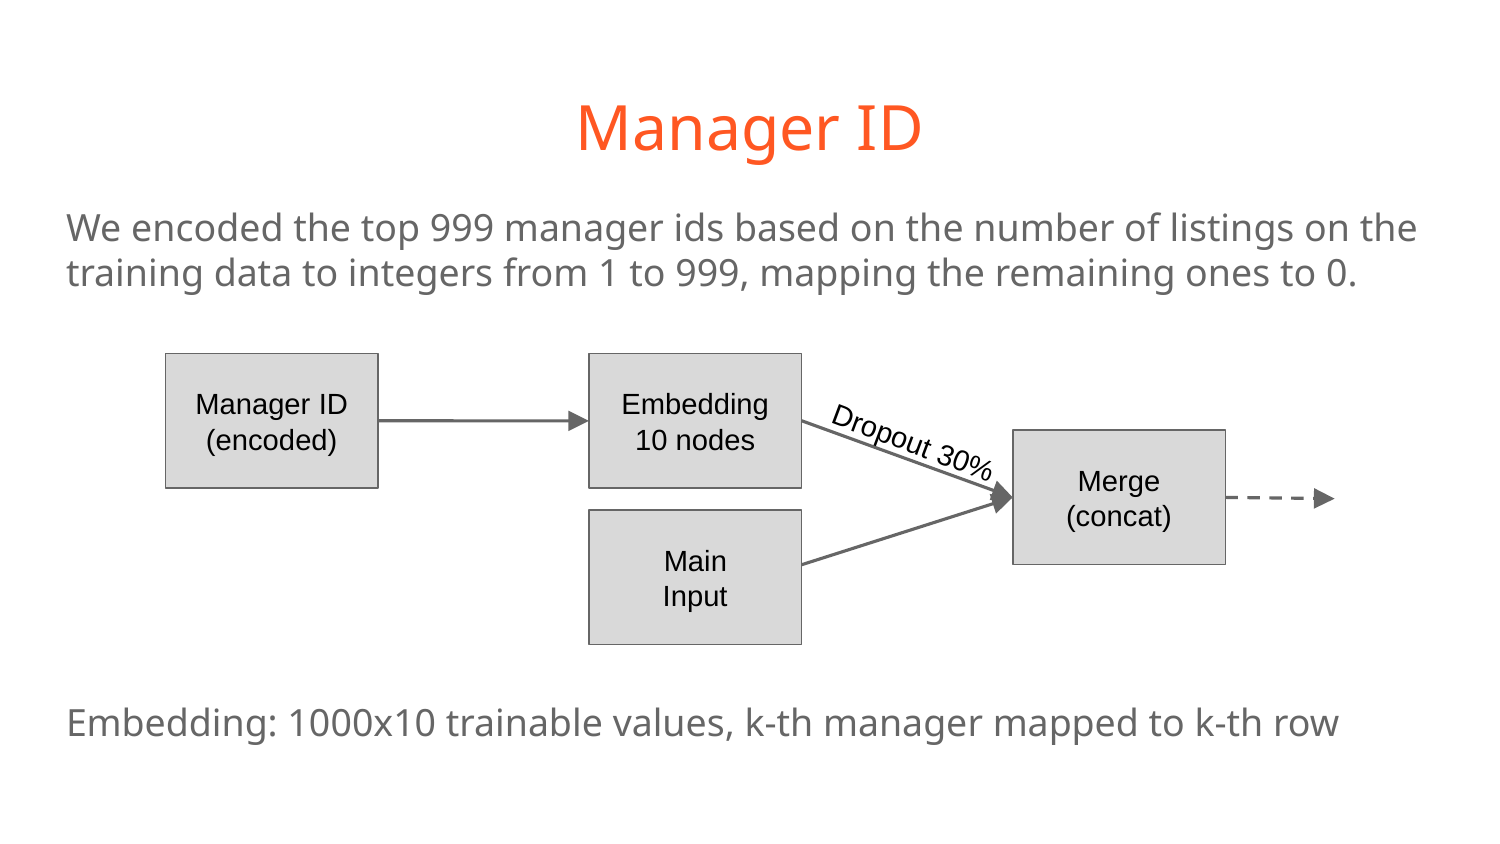

# Manager ID
We encoded the top 999 manager ids based on the number of listings on the training data to integers from 1 to 999, mapping the remaining ones to 0.
Manager ID
(encoded)
Embedding
10 nodes
Dropout 30%
Merge
(concat)
Main
Input
Embedding: 1000x10 trainable values, k-th manager mapped to k-th row